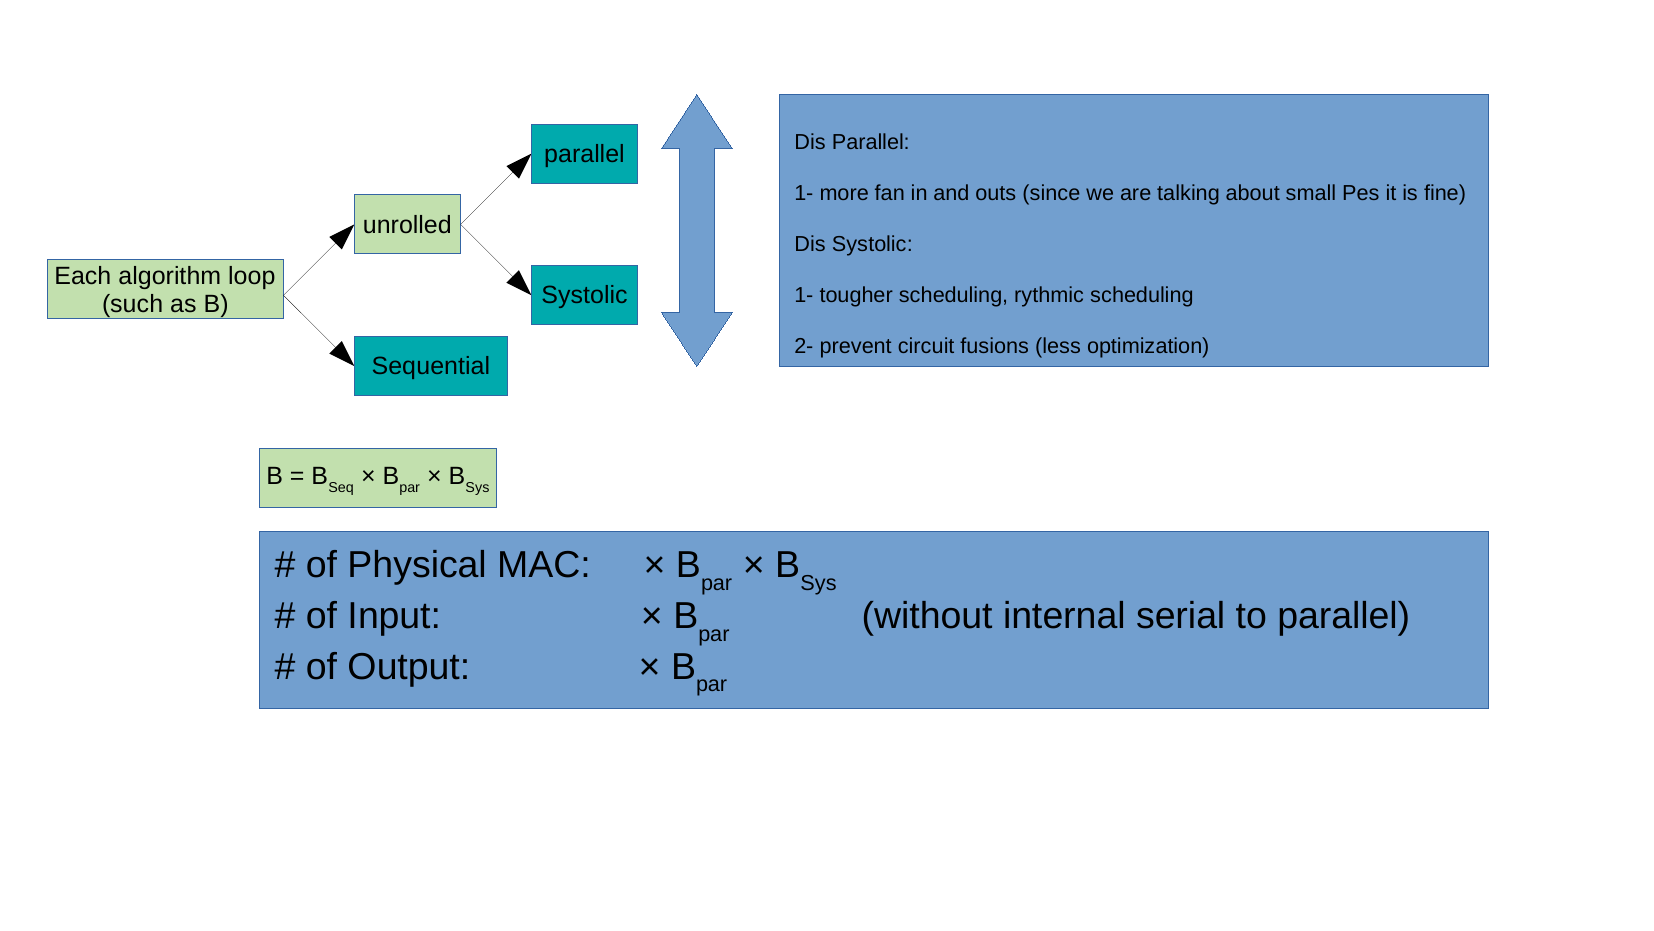

Dis Parallel:
1- more fan in and outs (since we are talking about small Pes it is fine)
Dis Systolic:
1- tougher scheduling, rythmic scheduling
2- prevent circuit fusions (less optimization)
parallel
unrolled
Each algorithm loop
(such as B)
Systolic
Sequential
B = BSeq × Bpar × BSys
# of Physical MAC: × Bpar × BSys
# of Input: × Bpar (without internal serial to parallel)
# of Output: × Bpar